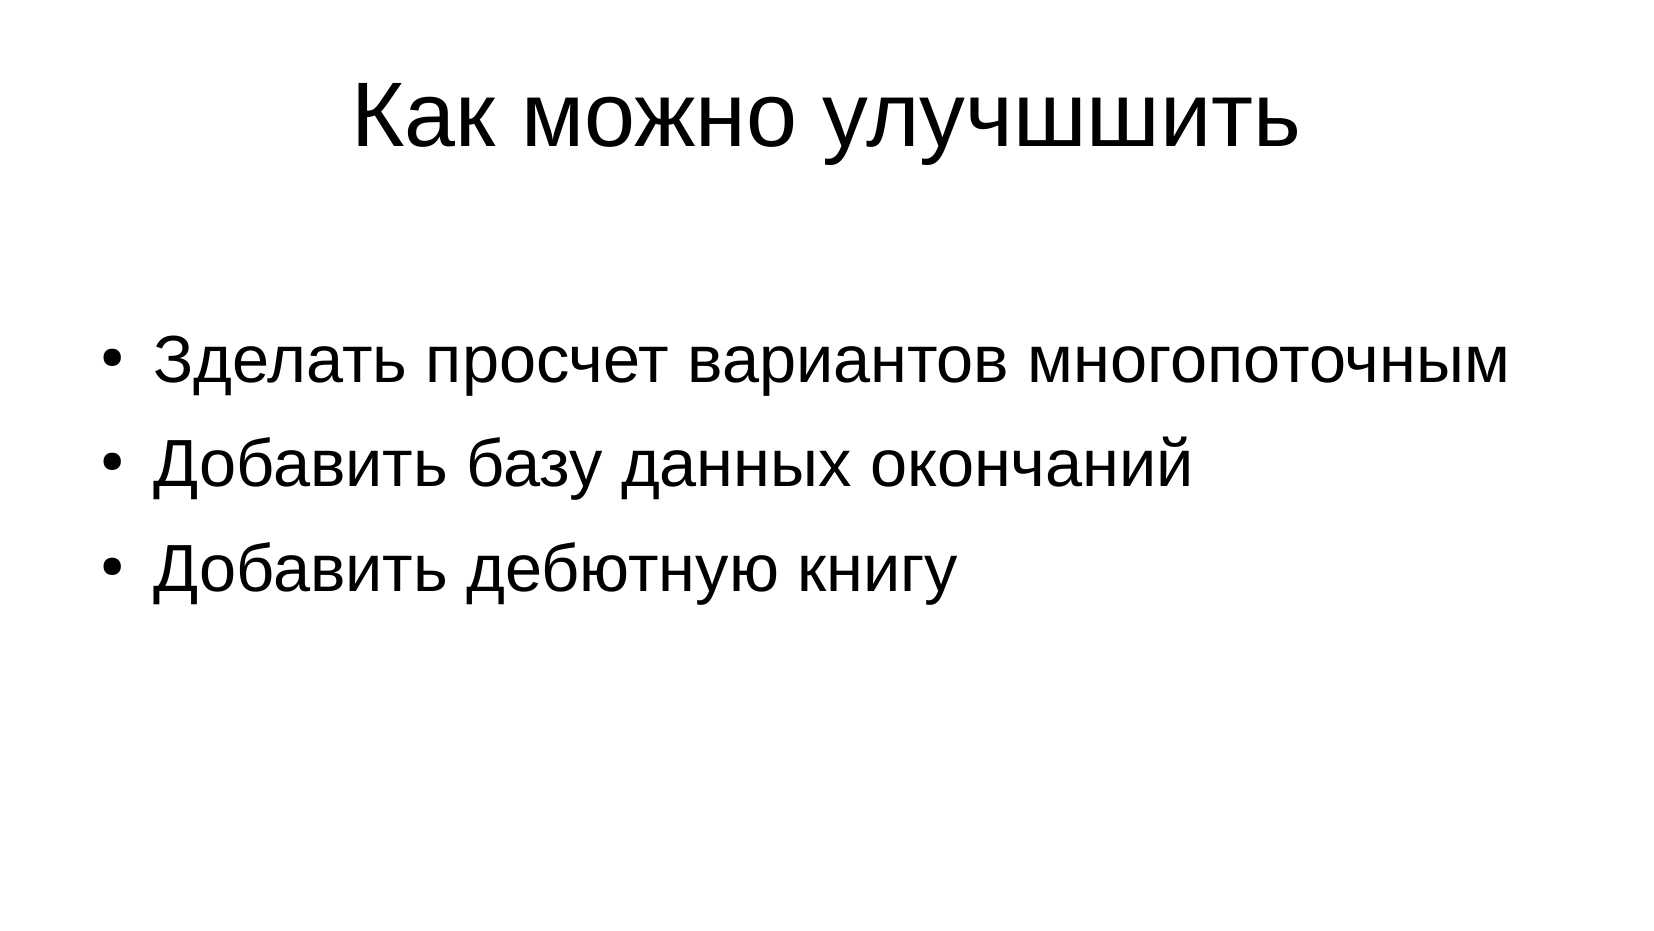

# Как можно улучшшить
Зделать просчет вариантов многопоточным
Добавить базу данных окончаний
Добавить дебютную книгу